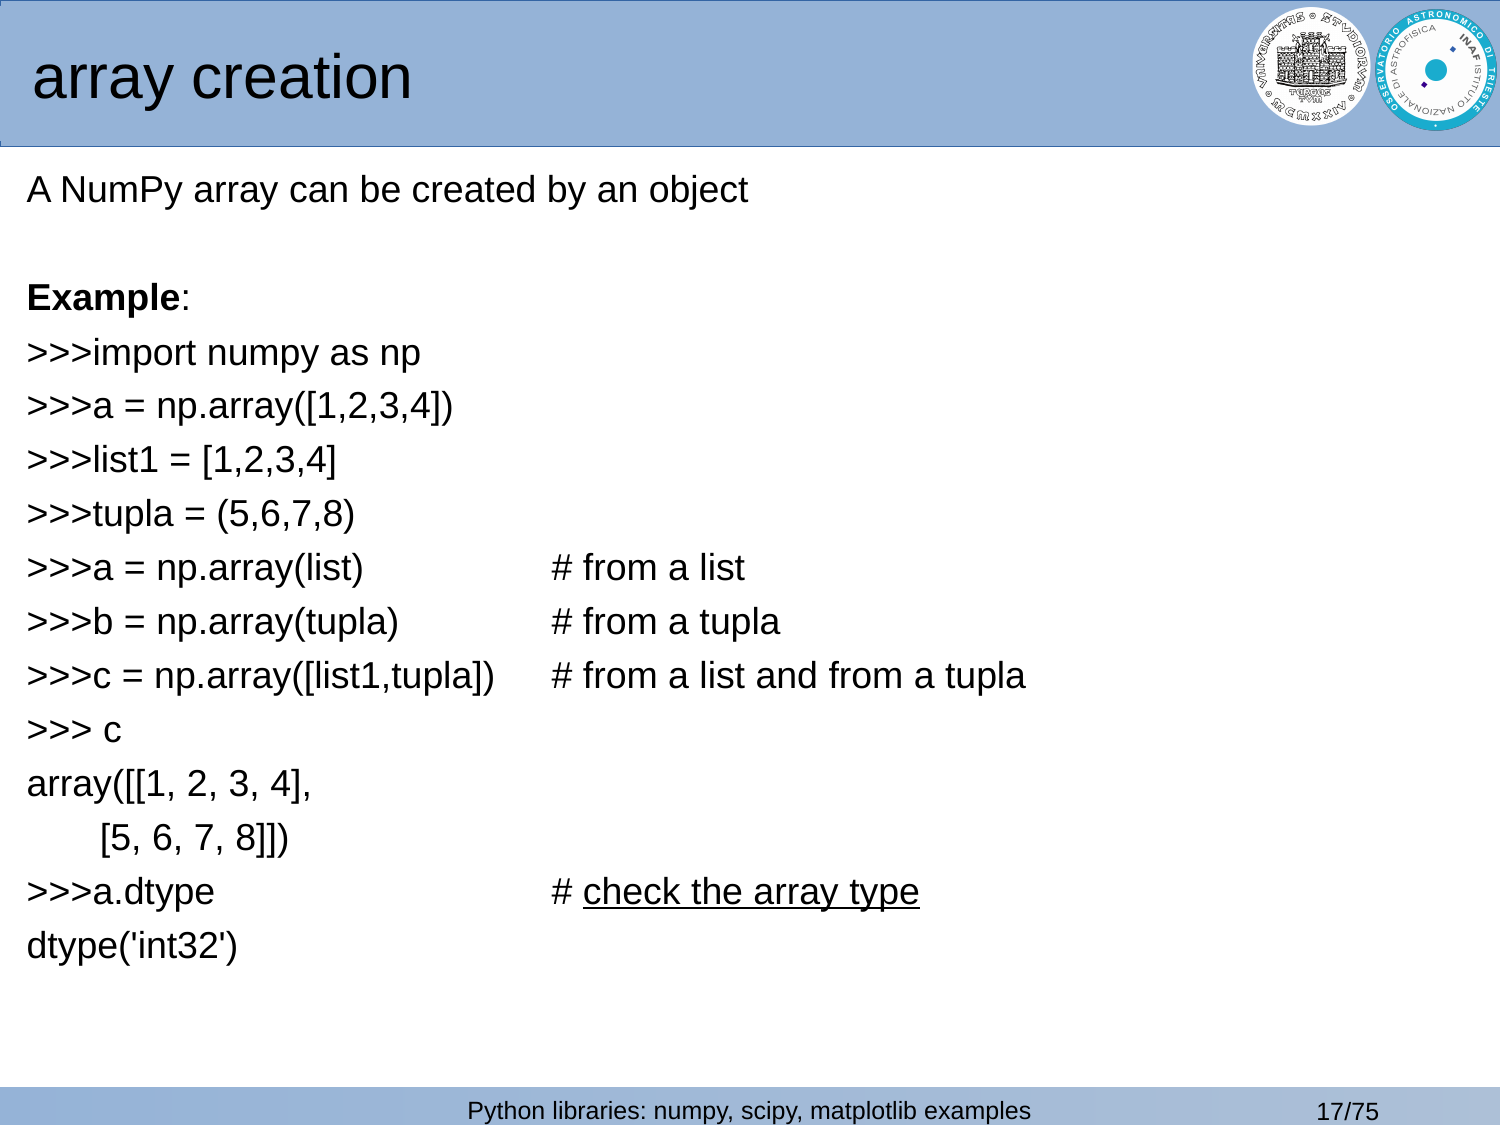

array creation
# A NumPy array can be created by an object
Example:
>>>import numpy as np
>>>a = np.array([1,2,3,4])
>>>list1 = [1,2,3,4]
>>>tupla = (5,6,7,8)
>>>a = np.array(list) 			# from a list
>>>b = np.array(tupla) 		# from a tupla
>>>c = np.array([list1,tupla]) 	# from a list and from a tupla
>>> c
array([[1, 2, 3, 4],
 [5, 6, 7, 8]])
>>>a.dtype					# check the array type
dtype('int32')